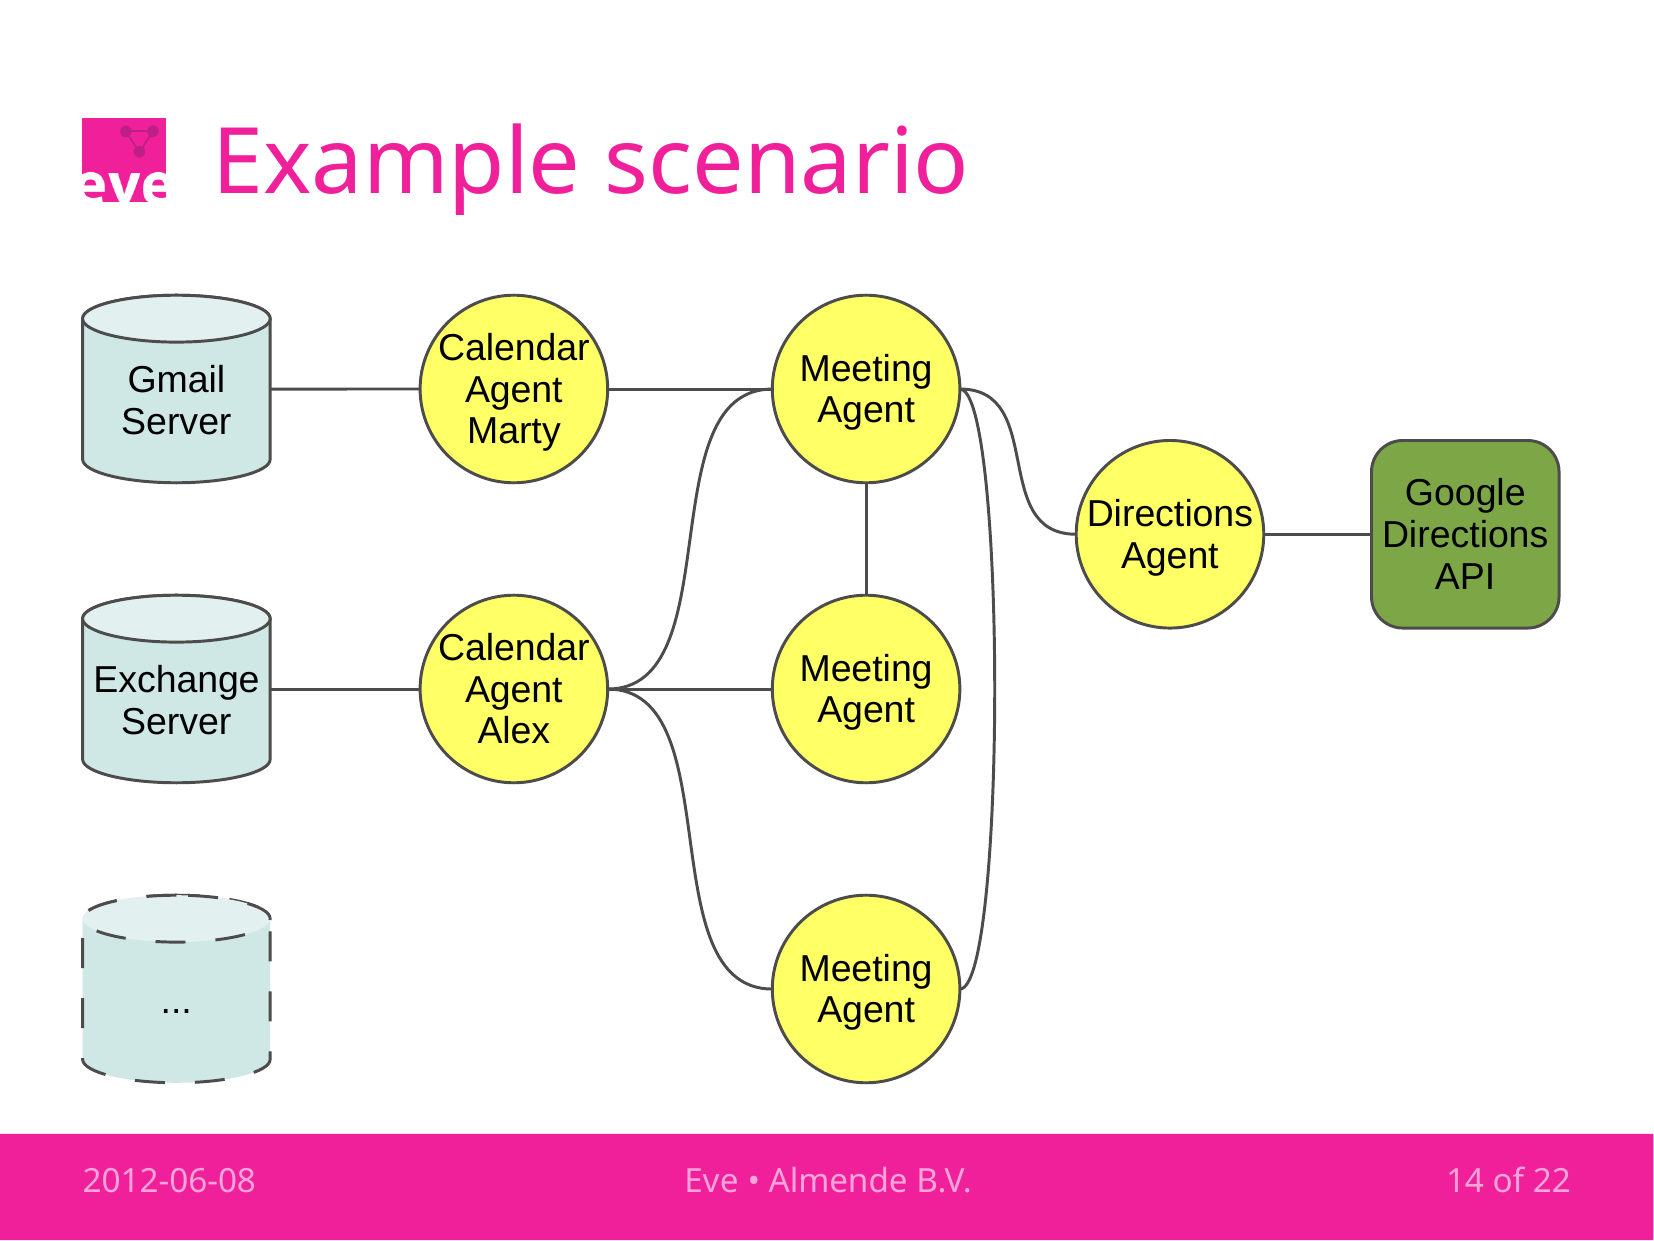

# Example scenario
Gmail
Server
Calendar
Agent
Marty
Meeting
Agent
Directions
Agent
Google
Directions
API
Exchange
Server
Calendar
Agent
Alex
Meeting
Agent
...
Meeting
Agent
2012-06-08
14